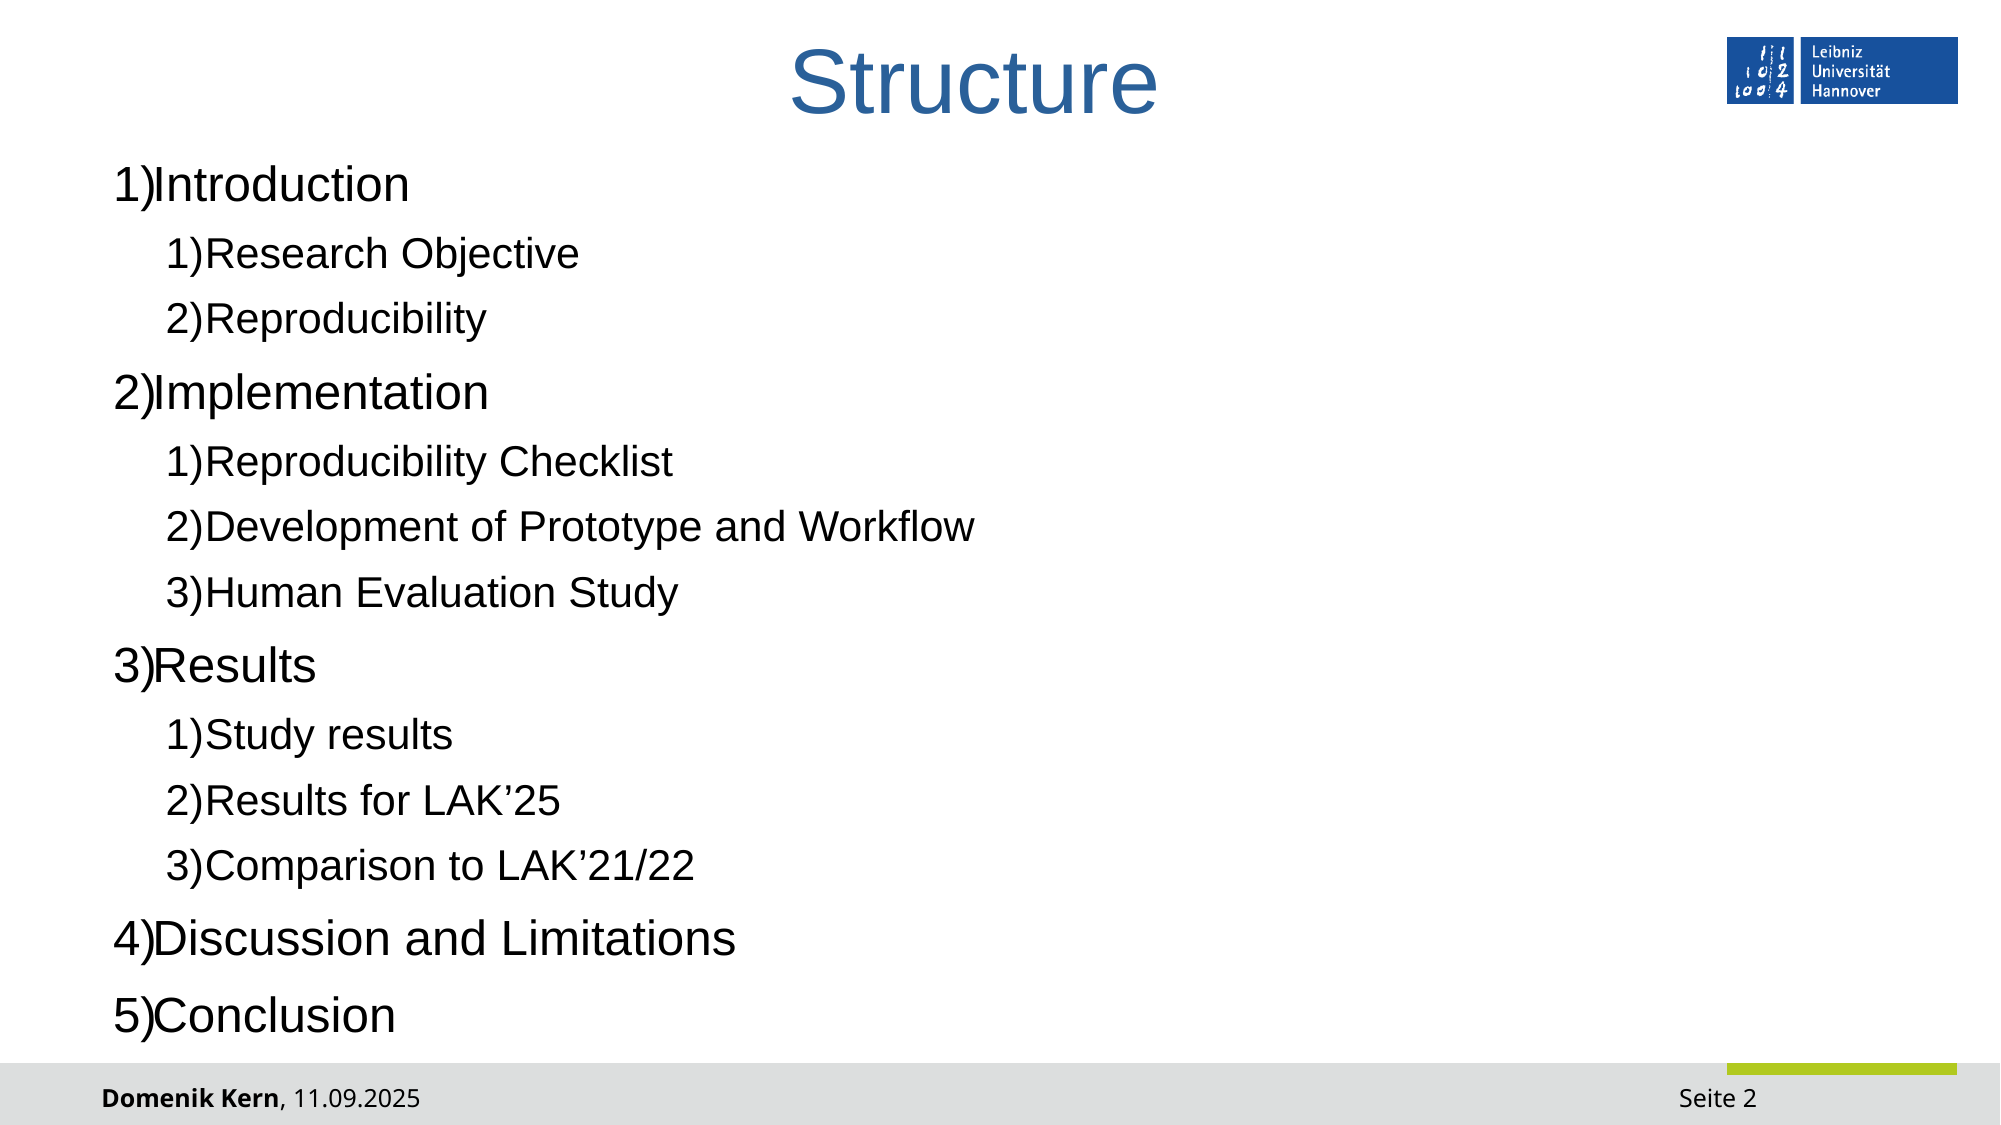

# Structure
Introduction
Research Objective
Reproducibility
Implementation
Reproducibility Checklist
Development of Prototype and Workflow
Human Evaluation Study
Results
Study results
Results for LAK’25
Comparison to LAK’21/22
Discussion and Limitations
Conclusion